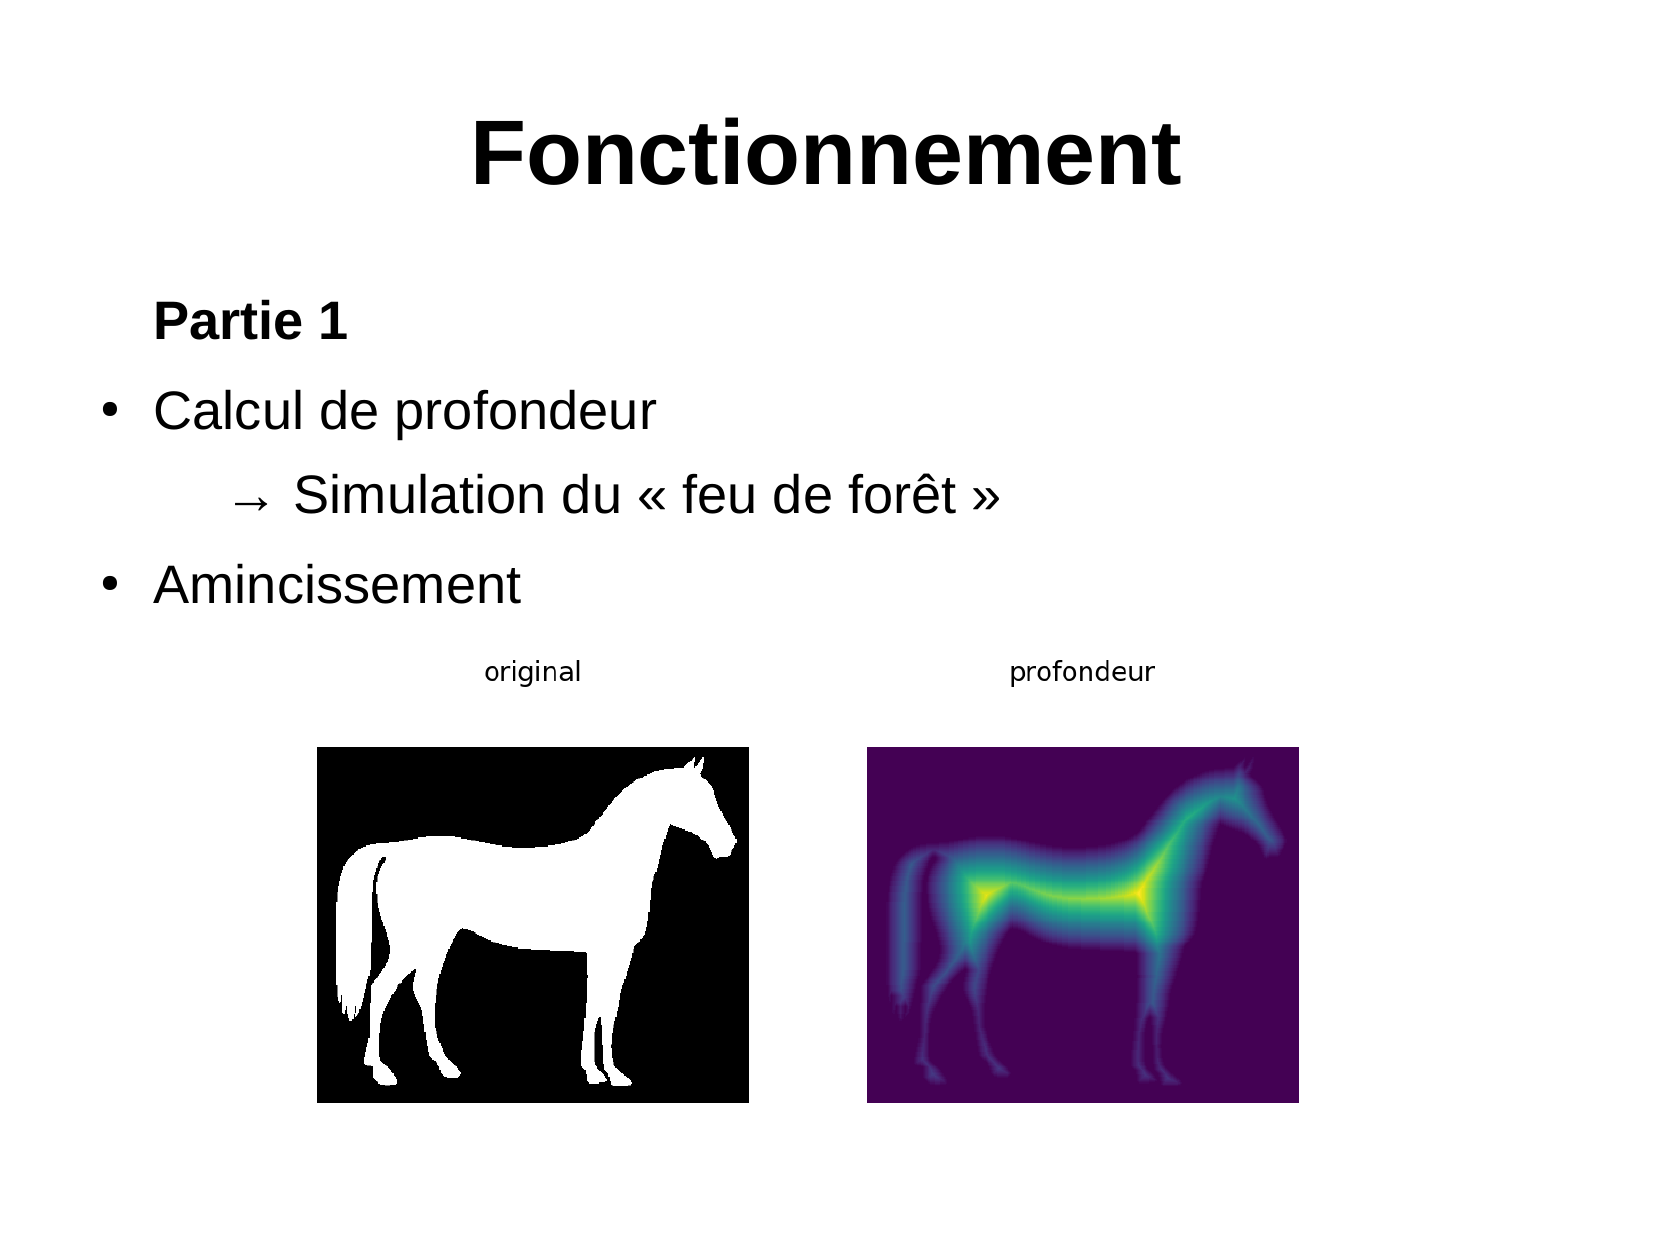

# Fonctionnement
Partie 1
Calcul de profondeur
→ Simulation du « feu de forêt »
Amincissement